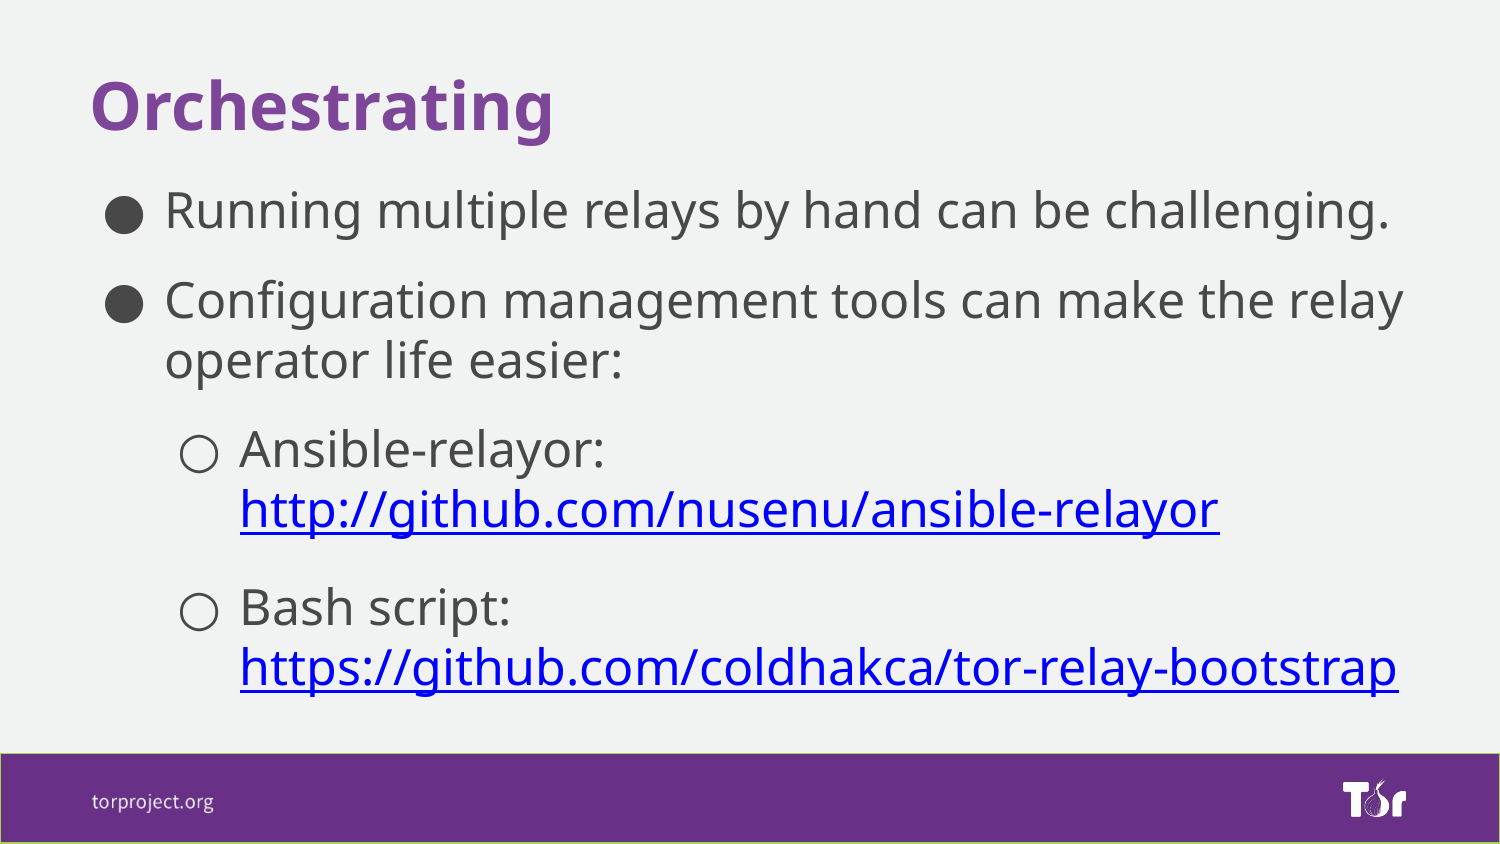

Orchestrating
Running multiple relays by hand can be challenging.
Configuration management tools can make the relay operator life easier:
Ansible-relayor: http://github.com/nusenu/ansible-relayor
Bash script: https://github.com/coldhakca/tor-relay-bootstrap